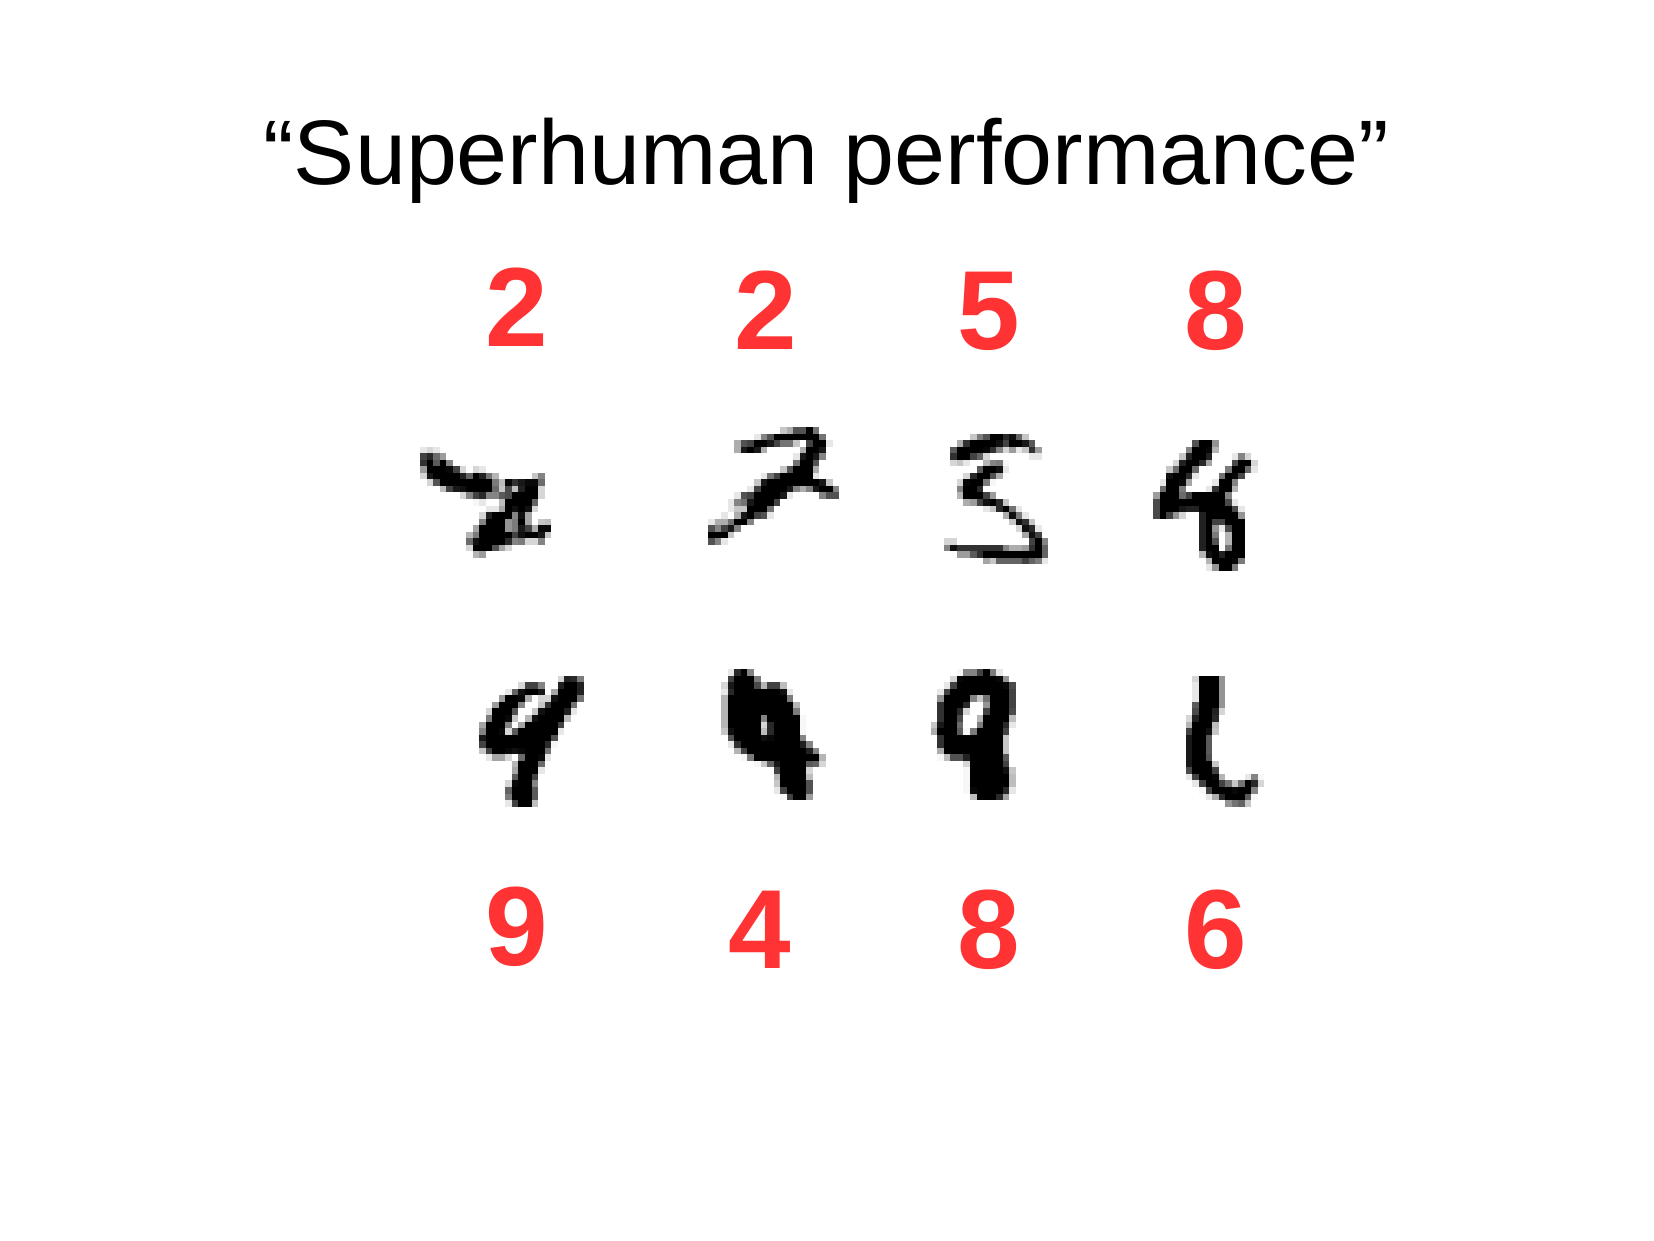

# “Superhuman performance”
2
2
5
8
9
4
8
6